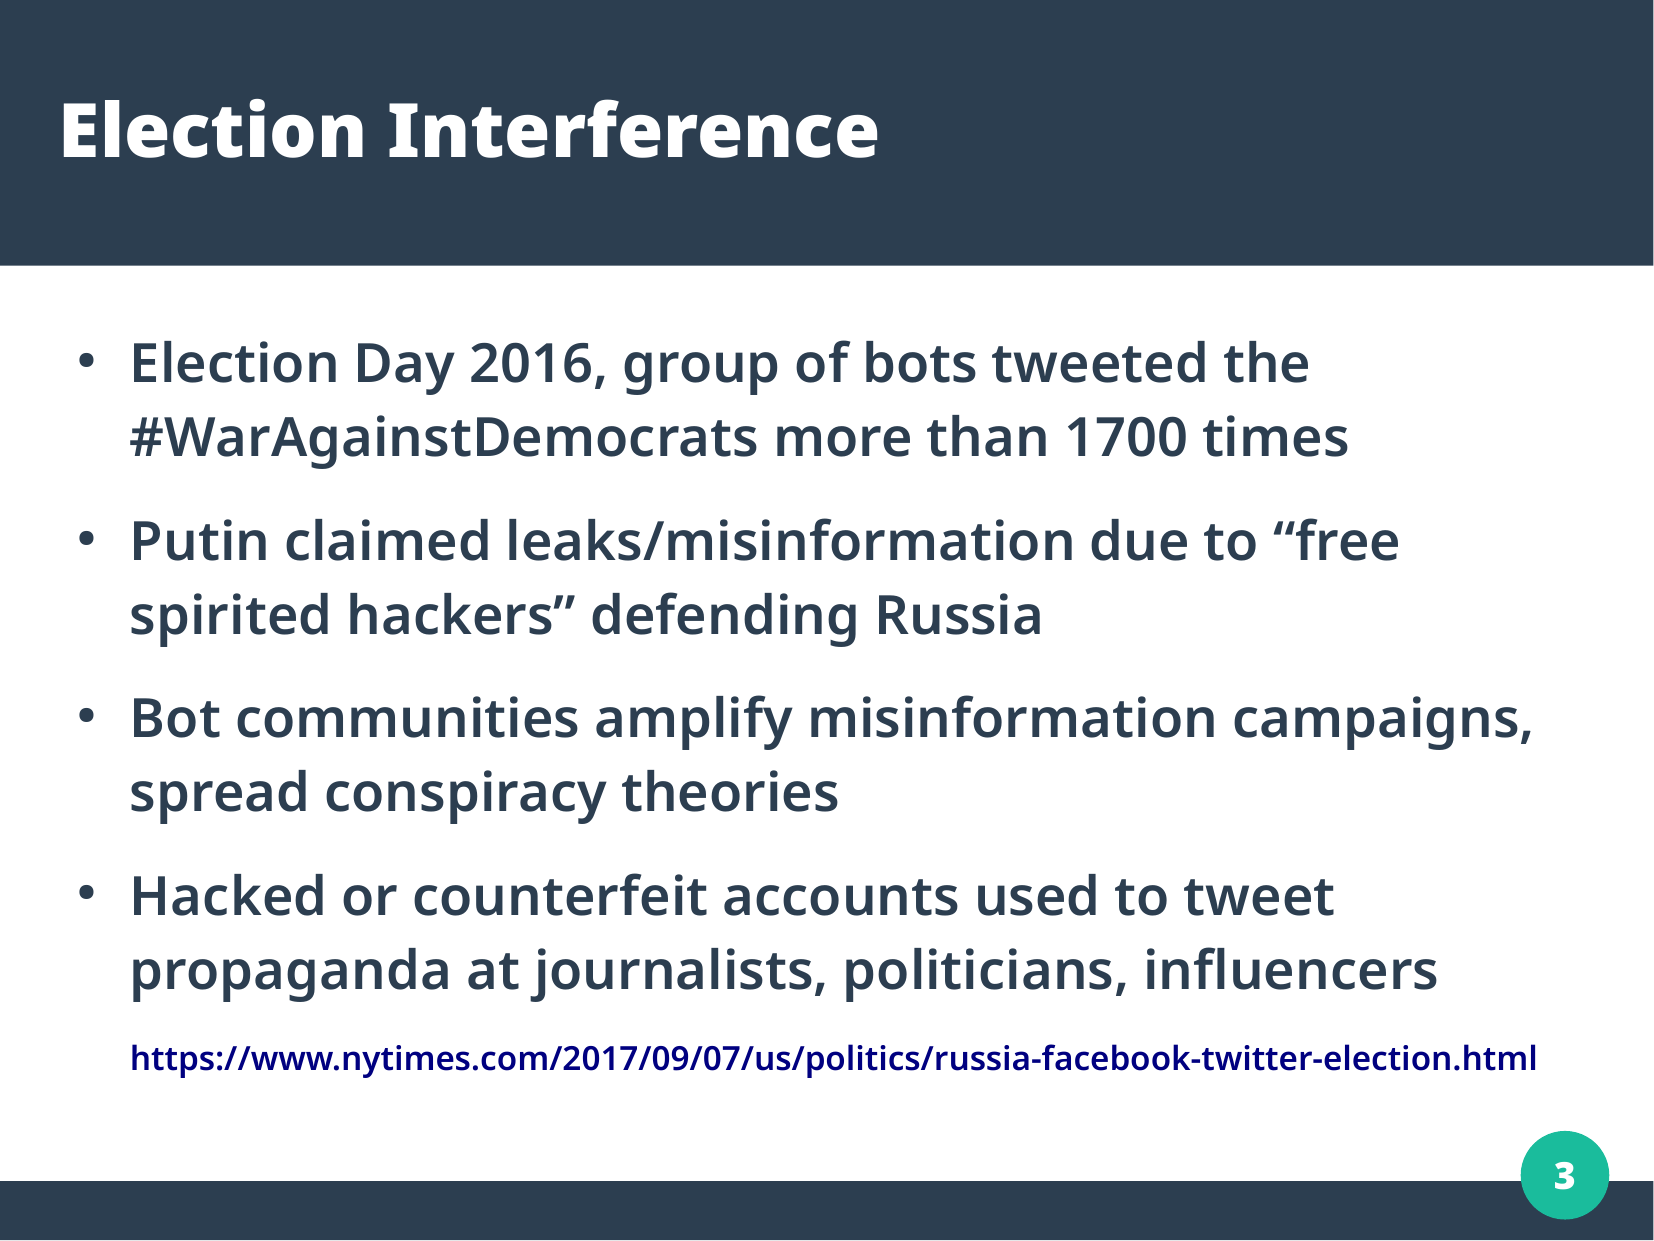

# Election Interference
Election Day 2016, group of bots tweeted the #WarAgainstDemocrats more than 1700 times
Putin claimed leaks/misinformation due to “free spirited hackers” defending Russia
Bot communities amplify misinformation campaigns, spread conspiracy theories
Hacked or counterfeit accounts used to tweet propaganda at journalists, politicians, influencers
https://www.nytimes.com/2017/09/07/us/politics/russia-facebook-twitter-election.html
3